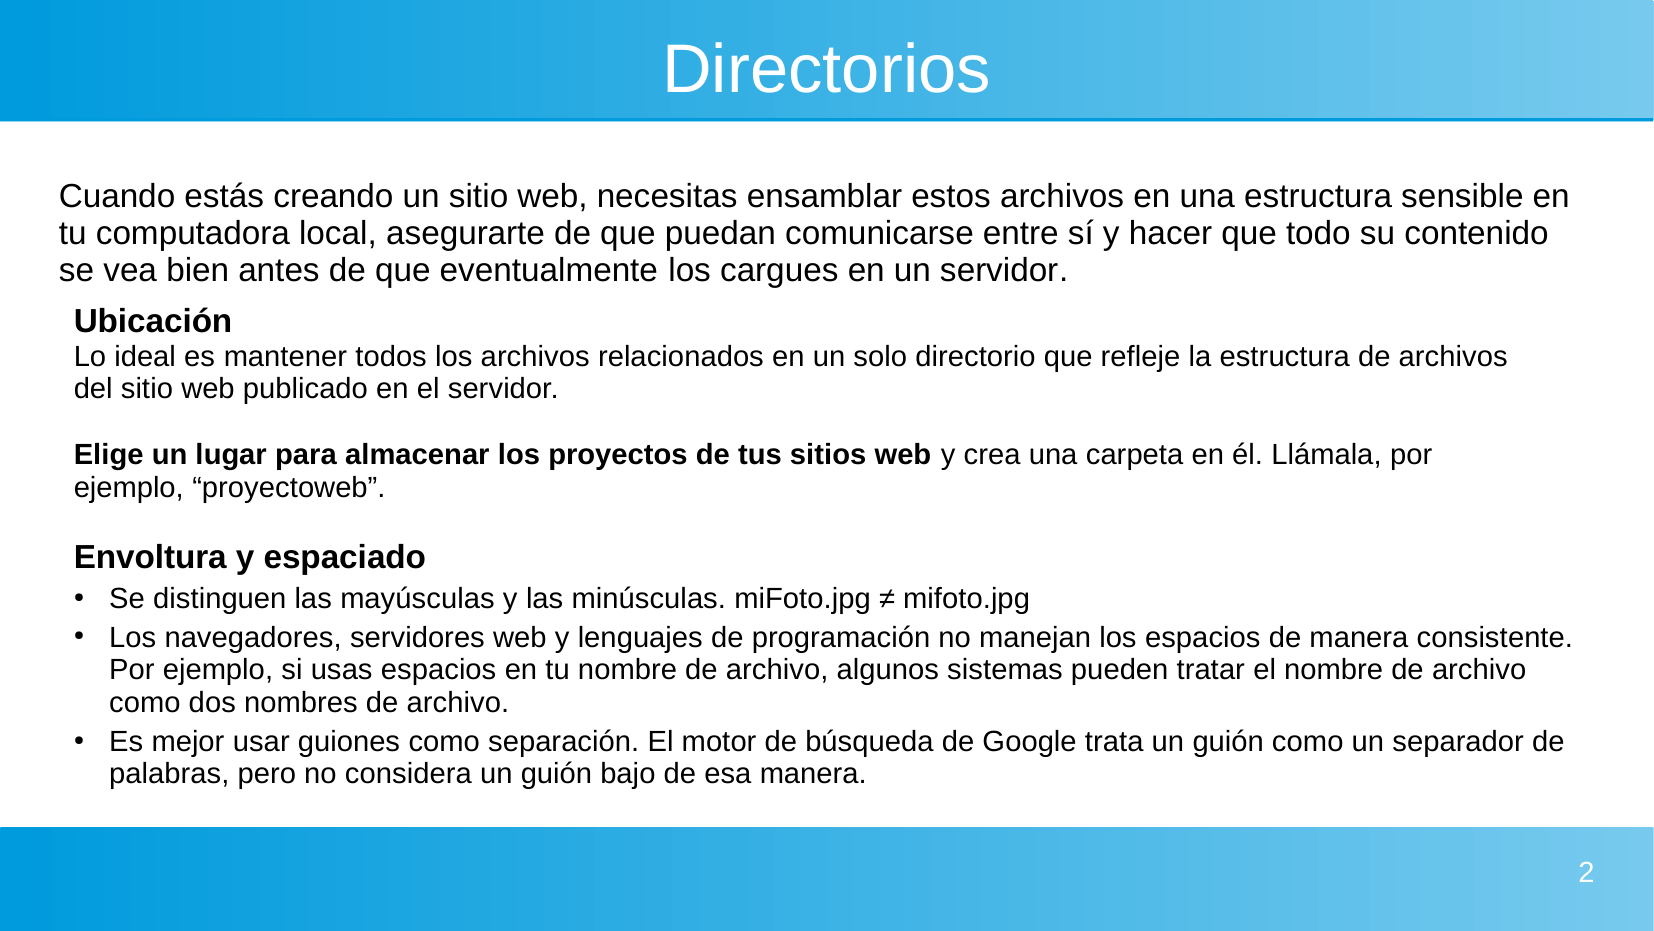

# Directorios
Cuando estás creando un sitio web, necesitas ensamblar estos archivos en una estructura sensible en tu computadora local, asegurarte de que puedan comunicarse entre sí y hacer que todo su contenido se vea bien antes de que eventualmente los cargues en un servidor.
Ubicación
Lo ideal es mantener todos los archivos relacionados en un solo directorio que refleje la estructura de archivos del sitio web publicado en el servidor.
Elige un lugar para almacenar los proyectos de tus sitios web y crea una carpeta en él. Llámala, por ejemplo, “proyectoweb”.
Envoltura y espaciado
Se distinguen las mayúsculas y las minúsculas. miFoto.jpg ≠ mifoto.jpg
Los navegadores, servidores web y lenguajes de programación no manejan los espacios de manera consistente. Por ejemplo, si usas espacios en tu nombre de archivo, algunos sistemas pueden tratar el nombre de archivo como dos nombres de archivo.
Es mejor usar guiones como separación. El motor de búsqueda de Google trata un guión como un separador de palabras, pero no considera un guión bajo de esa manera.
2